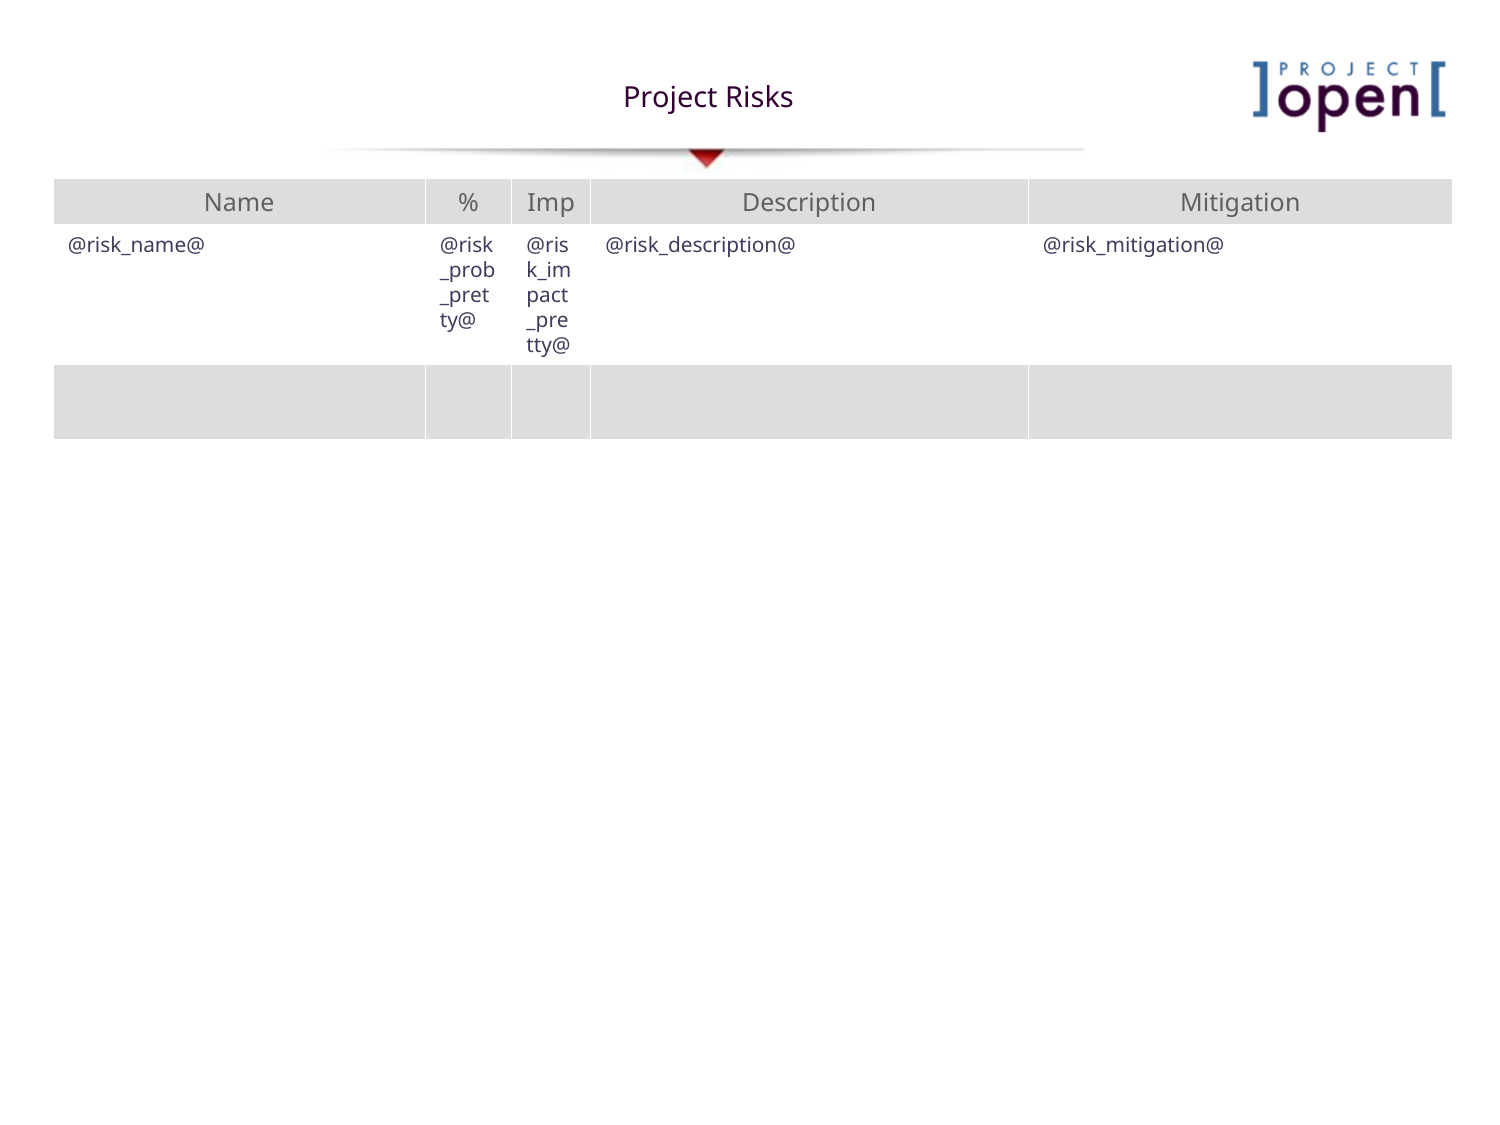

# Project Risks
| Name | % | Imp | Description | Mitigation |
| --- | --- | --- | --- | --- |
| @risk\_name@ | @risk\_prob\_pretty@ | @risk\_impact\_pretty@ | @risk\_description@ | @risk\_mitigation@ |
| | | | | |